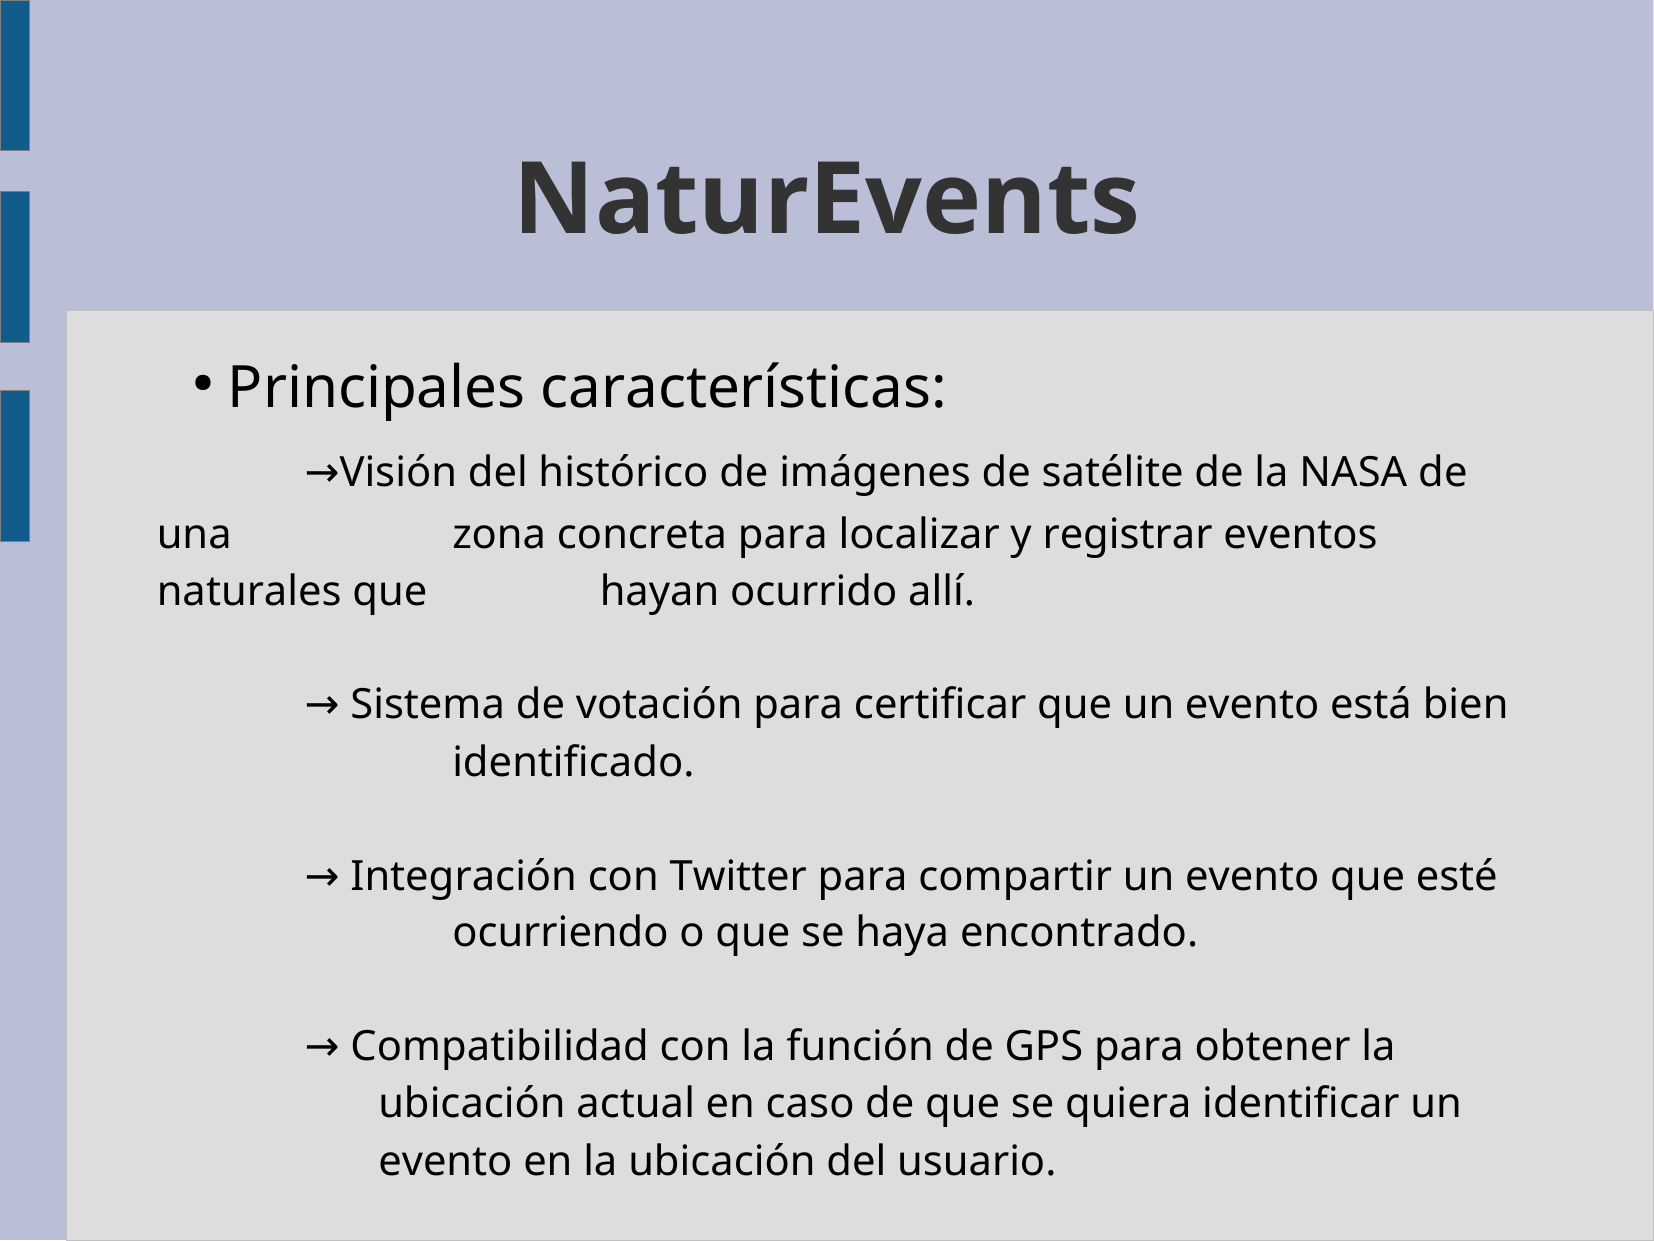

# NaturEvents
Principales características:
		→Visión del histórico de imágenes de satélite de la NASA de una 			zona concreta para localizar y registrar eventos naturales que 			hayan ocurrido allí.
		→ Sistema de votación para certificar que un evento está bien 				identificado.
		→ Integración con Twitter para compartir un evento que esté 				ocurriendo o que se haya encontrado.
		→ Compatibilidad con la función de GPS para obtener la 					ubicación actual en caso de que se quiera identificar un 				evento en la ubicación del usuario.